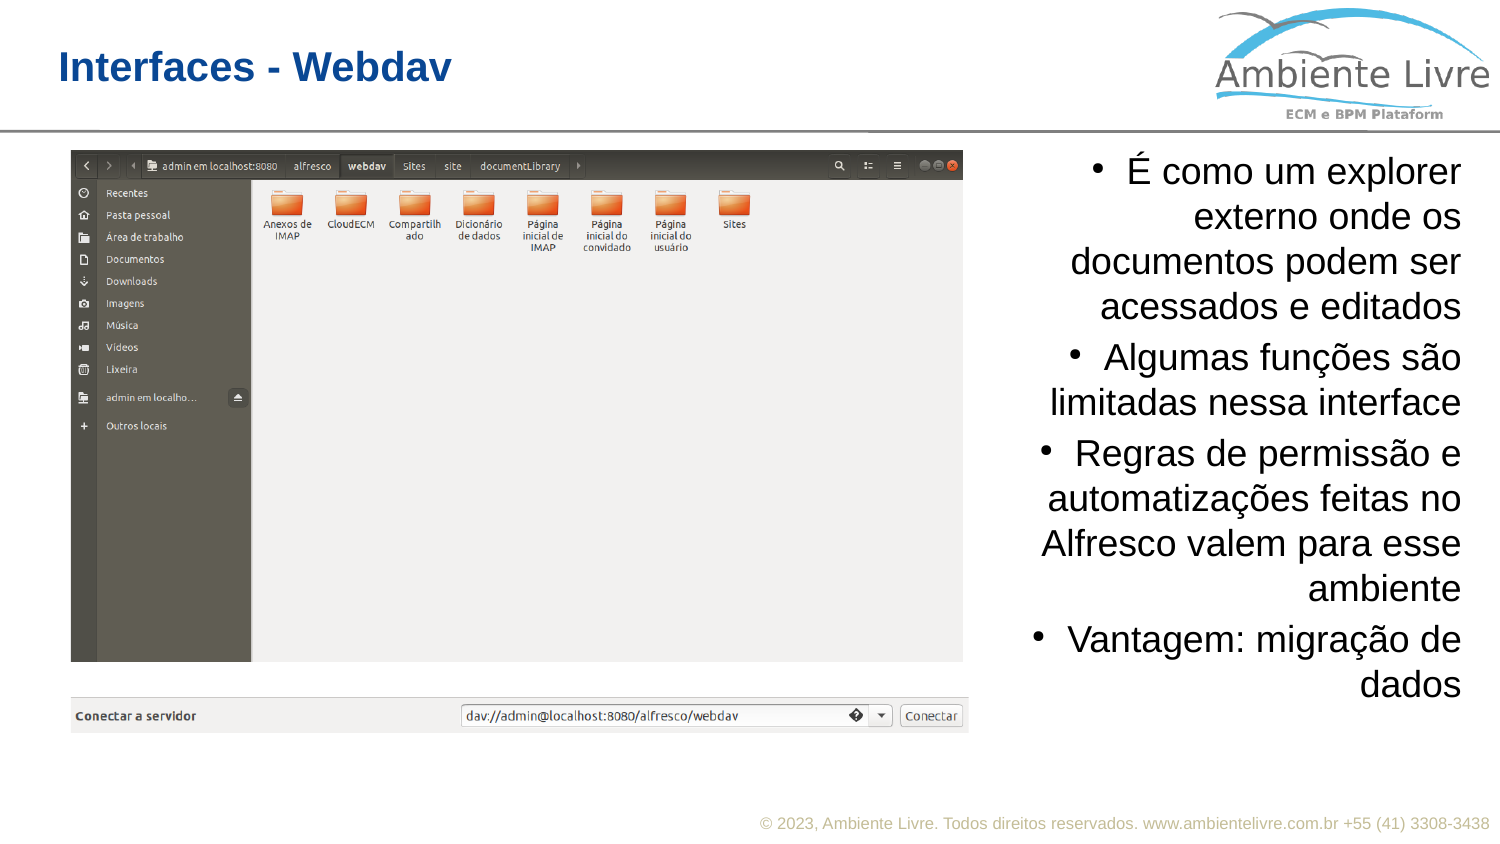

# Interfaces - Webdav
É como um explorer externo onde os documentos podem ser acessados e editados
Algumas funções são limitadas nessa interface
Regras de permissão e automatizações feitas no Alfresco valem para esse ambiente
Vantagem: migração de dados